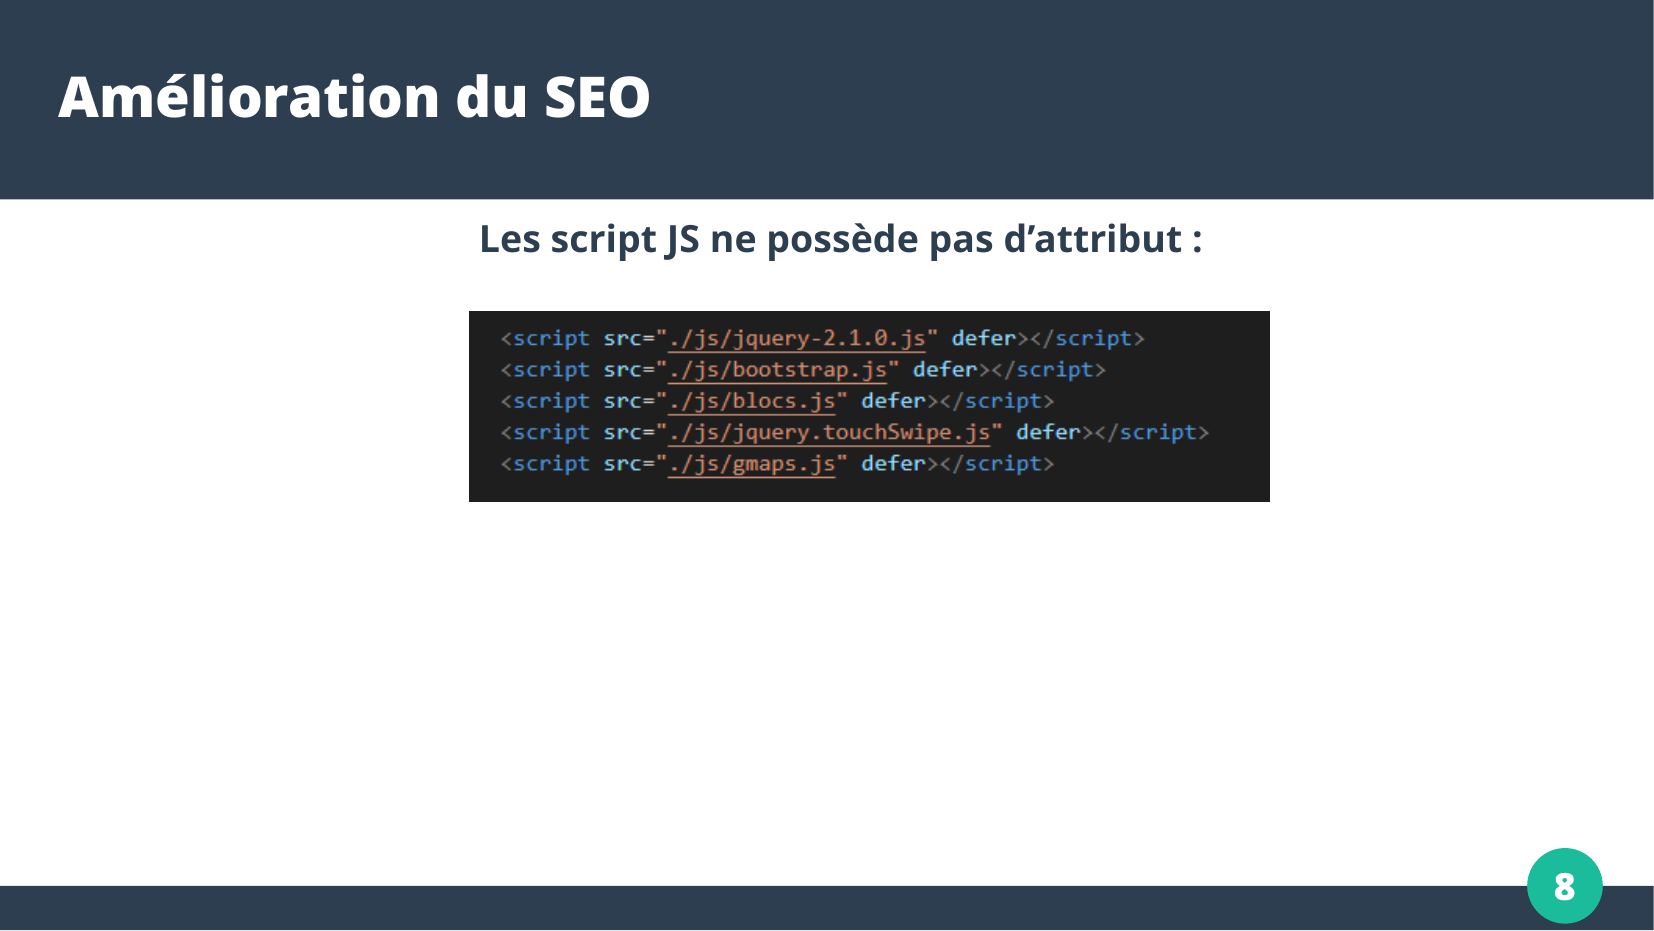

# Amélioration du SEO
Les script JS ne possède pas d’attribut :